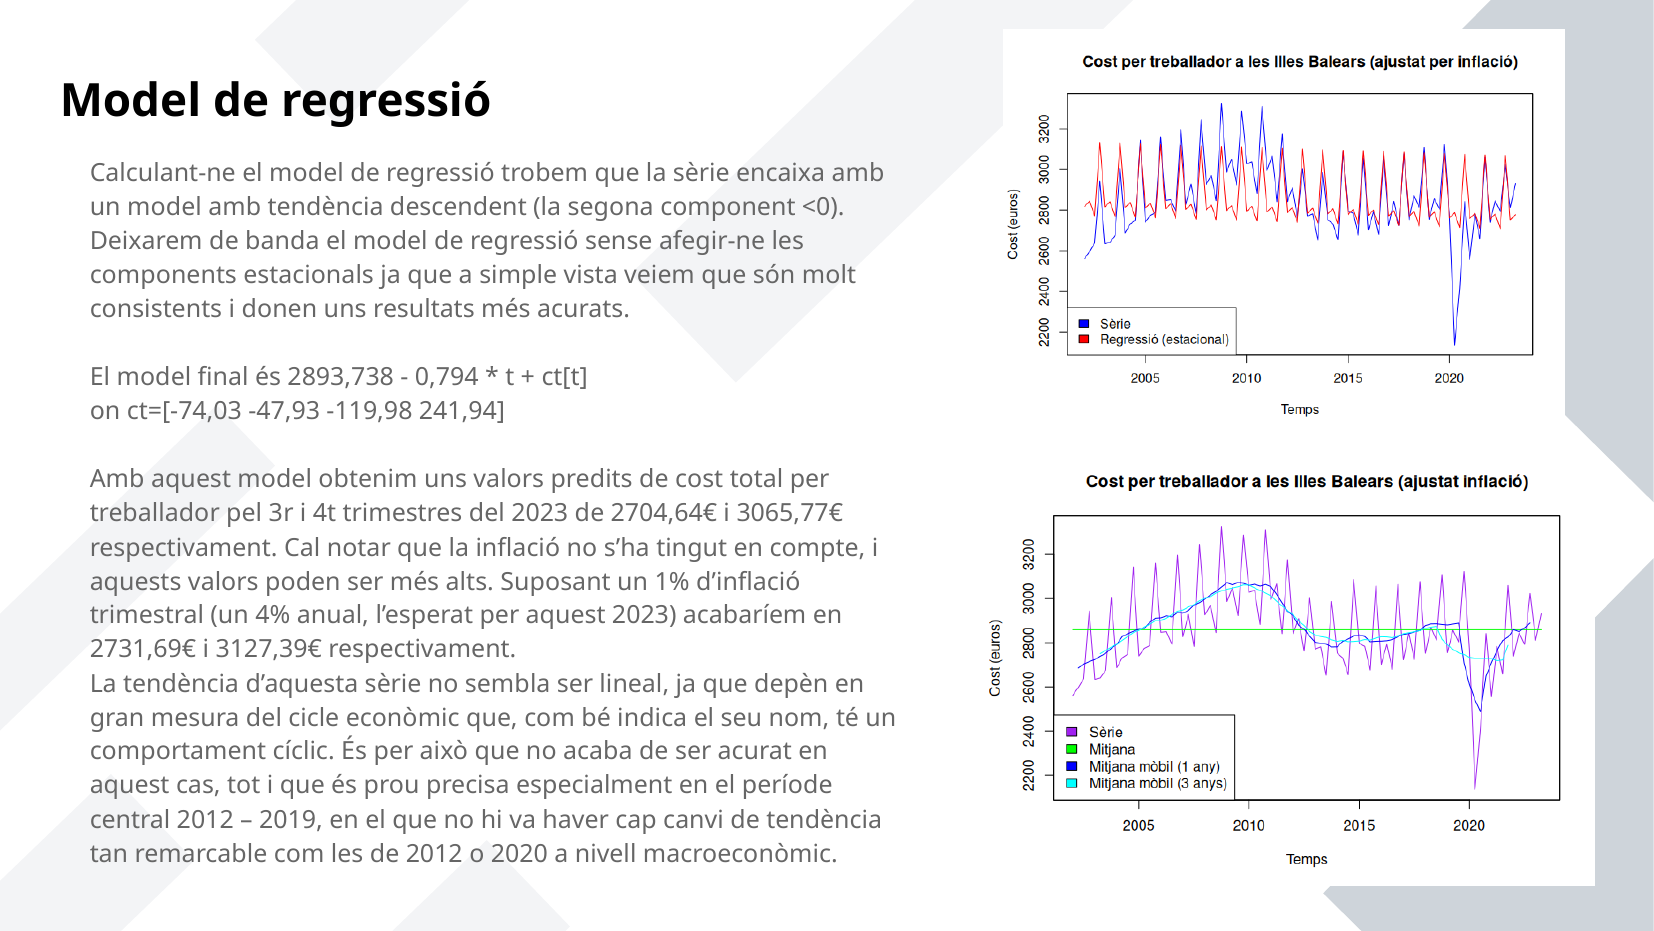

Model de regressió
Calculant-ne el model de regressió trobem que la sèrie encaixa amb un model amb tendència descendent (la segona component <0). Deixarem de banda el model de regressió sense afegir-ne les components estacionals ja que a simple vista veiem que són molt consistents i donen uns resultats més acurats.
El model final és 2893,738 - 0,794 * t + ct[t]
on ct=[-74,03 -47,93 -119,98 241,94]
Amb aquest model obtenim uns valors predits de cost total per treballador pel 3r i 4t trimestres del 2023 de 2704,64€ i 3065,77€ respectivament. Cal notar que la inflació no s’ha tingut en compte, i aquests valors poden ser més alts. Suposant un 1% d’inflació trimestral (un 4% anual, l’esperat per aquest 2023) acabaríem en 2731,69€ i 3127,39€ respectivament.
La tendència d’aquesta sèrie no sembla ser lineal, ja que depèn en gran mesura del cicle econòmic que, com bé indica el seu nom, té un comportament cíclic. És per això que no acaba de ser acurat en aquest cas, tot i que és prou precisa especialment en el període central 2012 – 2019, en el que no hi va haver cap canvi de tendència tan remarcable com les de 2012 o 2020 a nivell macroeconòmic.